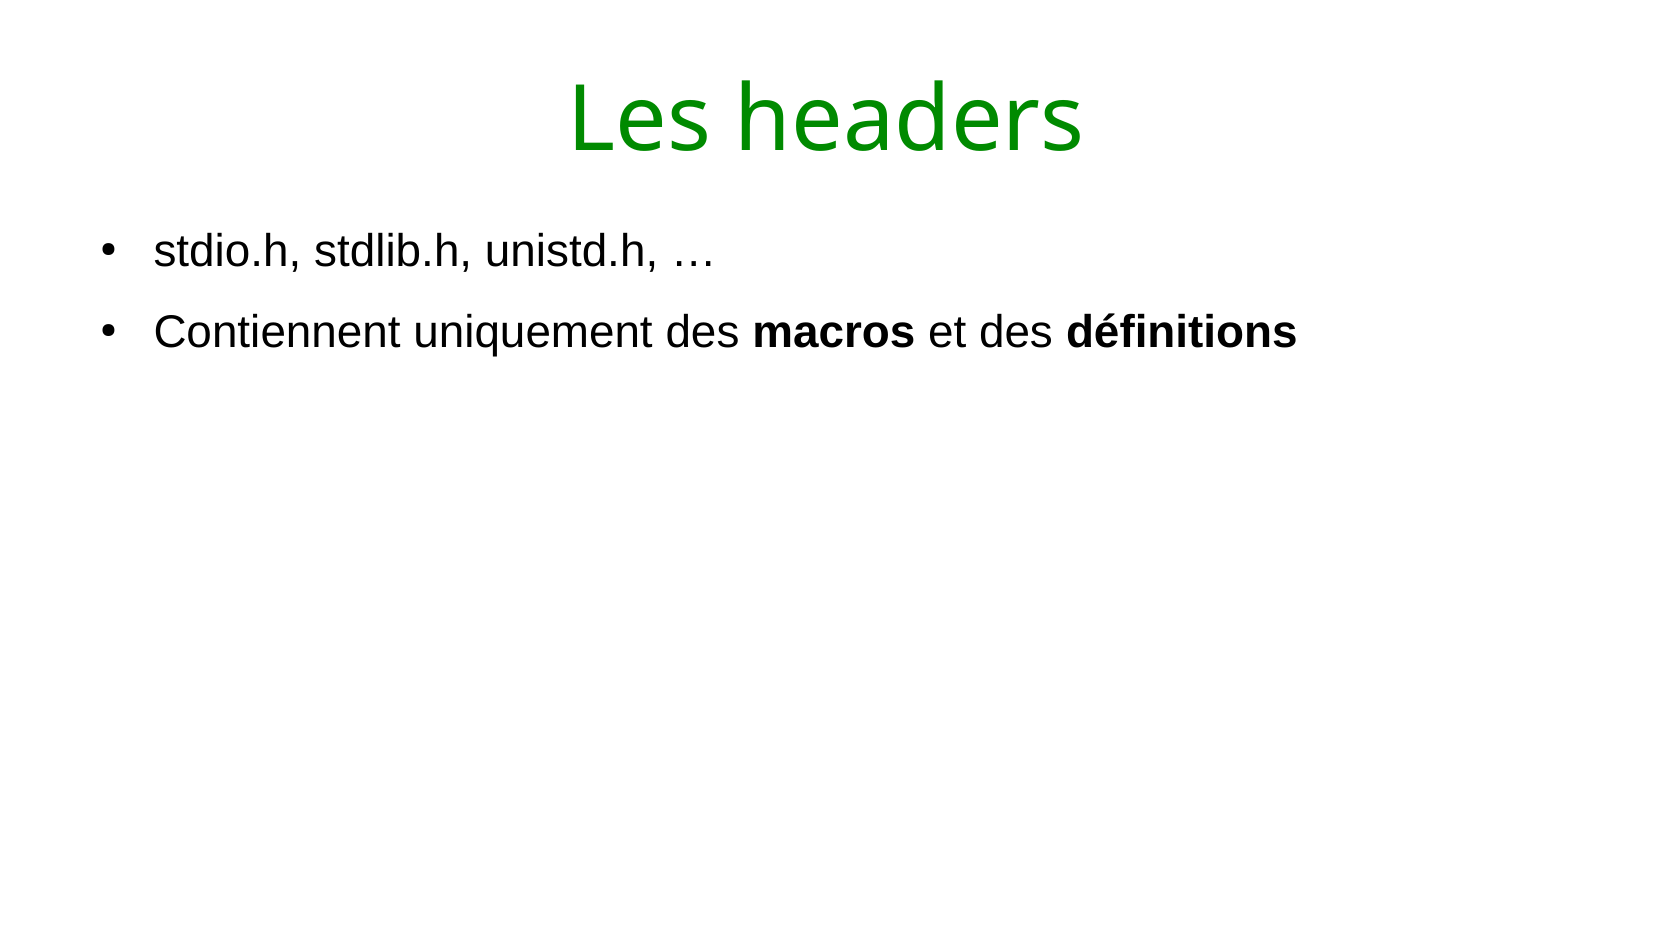

# Les headers
stdio.h, stdlib.h, unistd.h, …
Contiennent uniquement des macros et des définitions